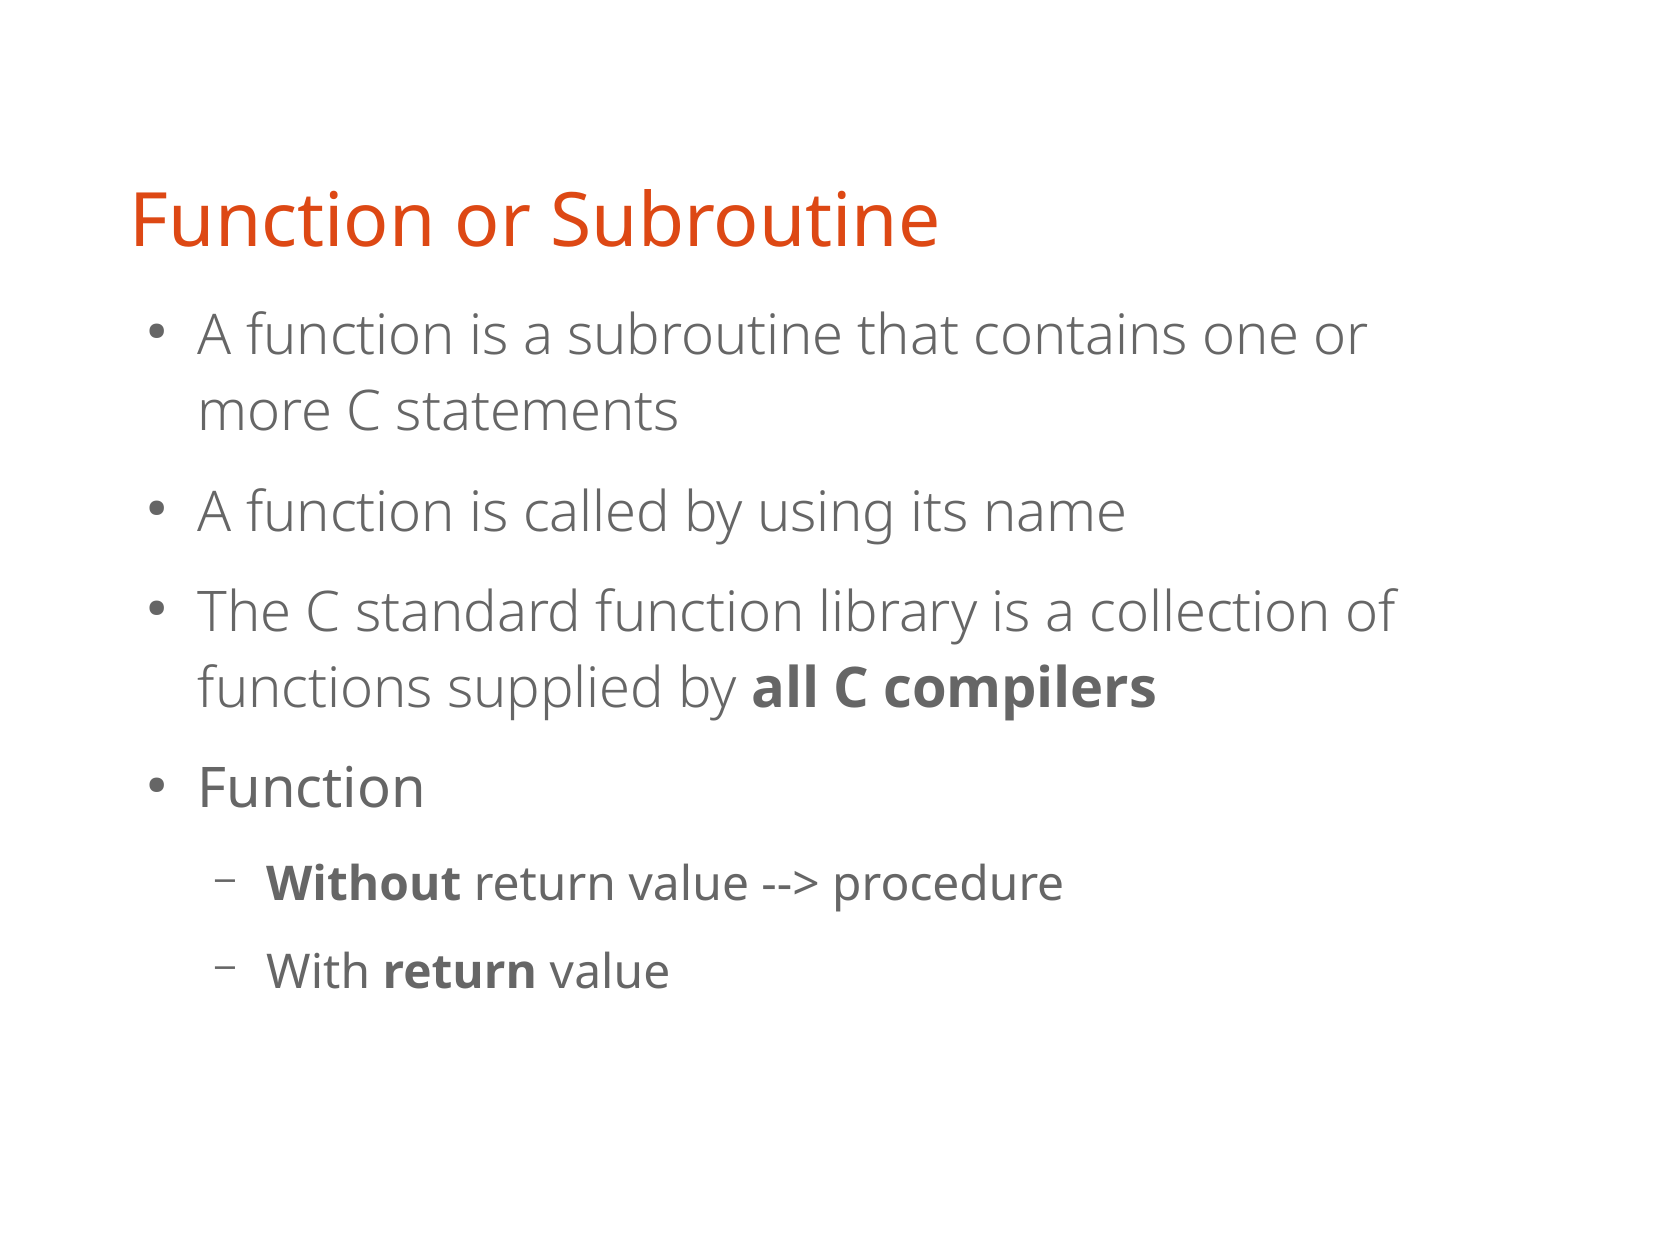

# Function or Subroutine
A function is a subroutine that contains one or more C statements
A function is called by using its name
The C standard function library is a collection of functions supplied by all C compilers
Function
Without return value --> procedure
With return value